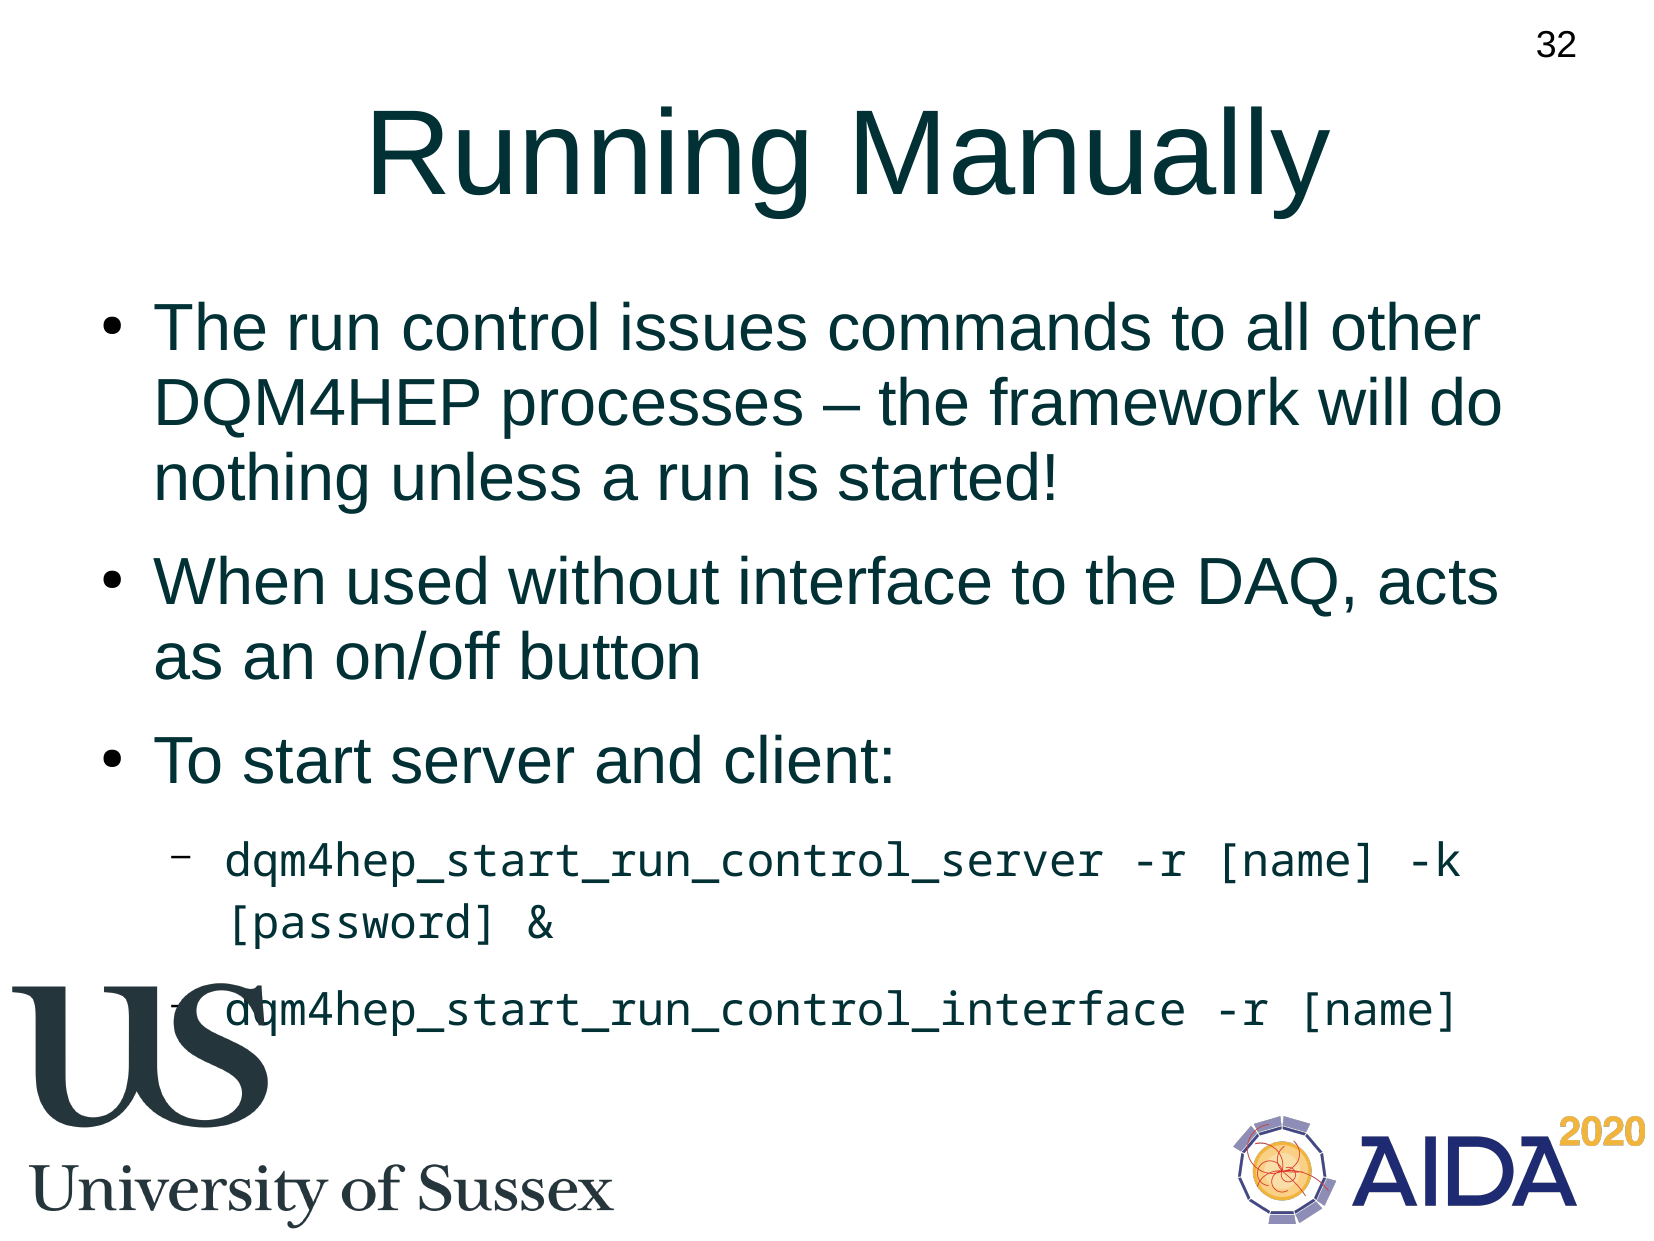

# Running Manually
The run control issues commands to all other DQM4HEP processes – the framework will do nothing unless a run is started!
When used without interface to the DAQ, acts as an on/off button
To start server and client:
dqm4hep_start_run_control_server -r [name] -k [password] &
dqm4hep_start_run_control_interface -r [name]